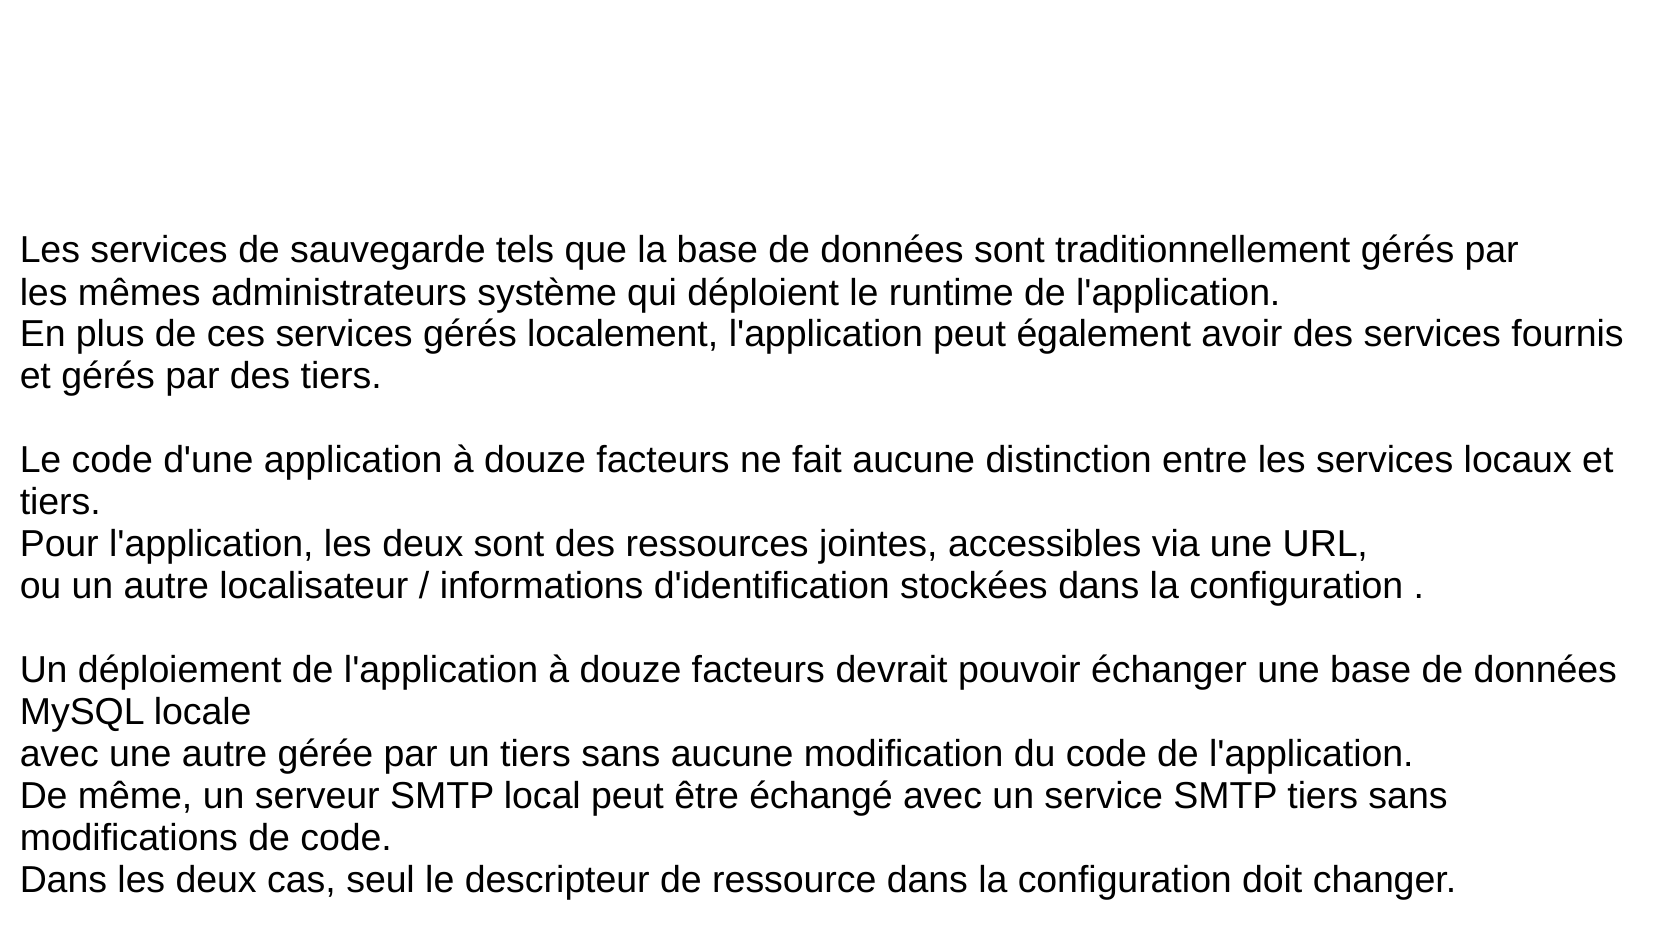

# IV. Services externes
Les services de sauvegarde tels que la base de données sont traditionnellement gérés par
les mêmes administrateurs système qui déploient le runtime de l'application.
En plus de ces services gérés localement, l'application peut également avoir des services fournis
et gérés par des tiers.
Le code d'une application à douze facteurs ne fait aucune distinction entre les services locaux et tiers.
Pour l'application, les deux sont des ressources jointes, accessibles via une URL,
ou un autre localisateur / informations d'identification stockées dans la configuration .
Un déploiement de l'application à douze facteurs devrait pouvoir échanger une base de données MySQL locale
avec une autre gérée par un tiers sans aucune modification du code de l'application.
De même, un serveur SMTP local peut être échangé avec un service SMTP tiers sans modifications de code.
Dans les deux cas, seul le descripteur de ressource dans la configuration doit changer.